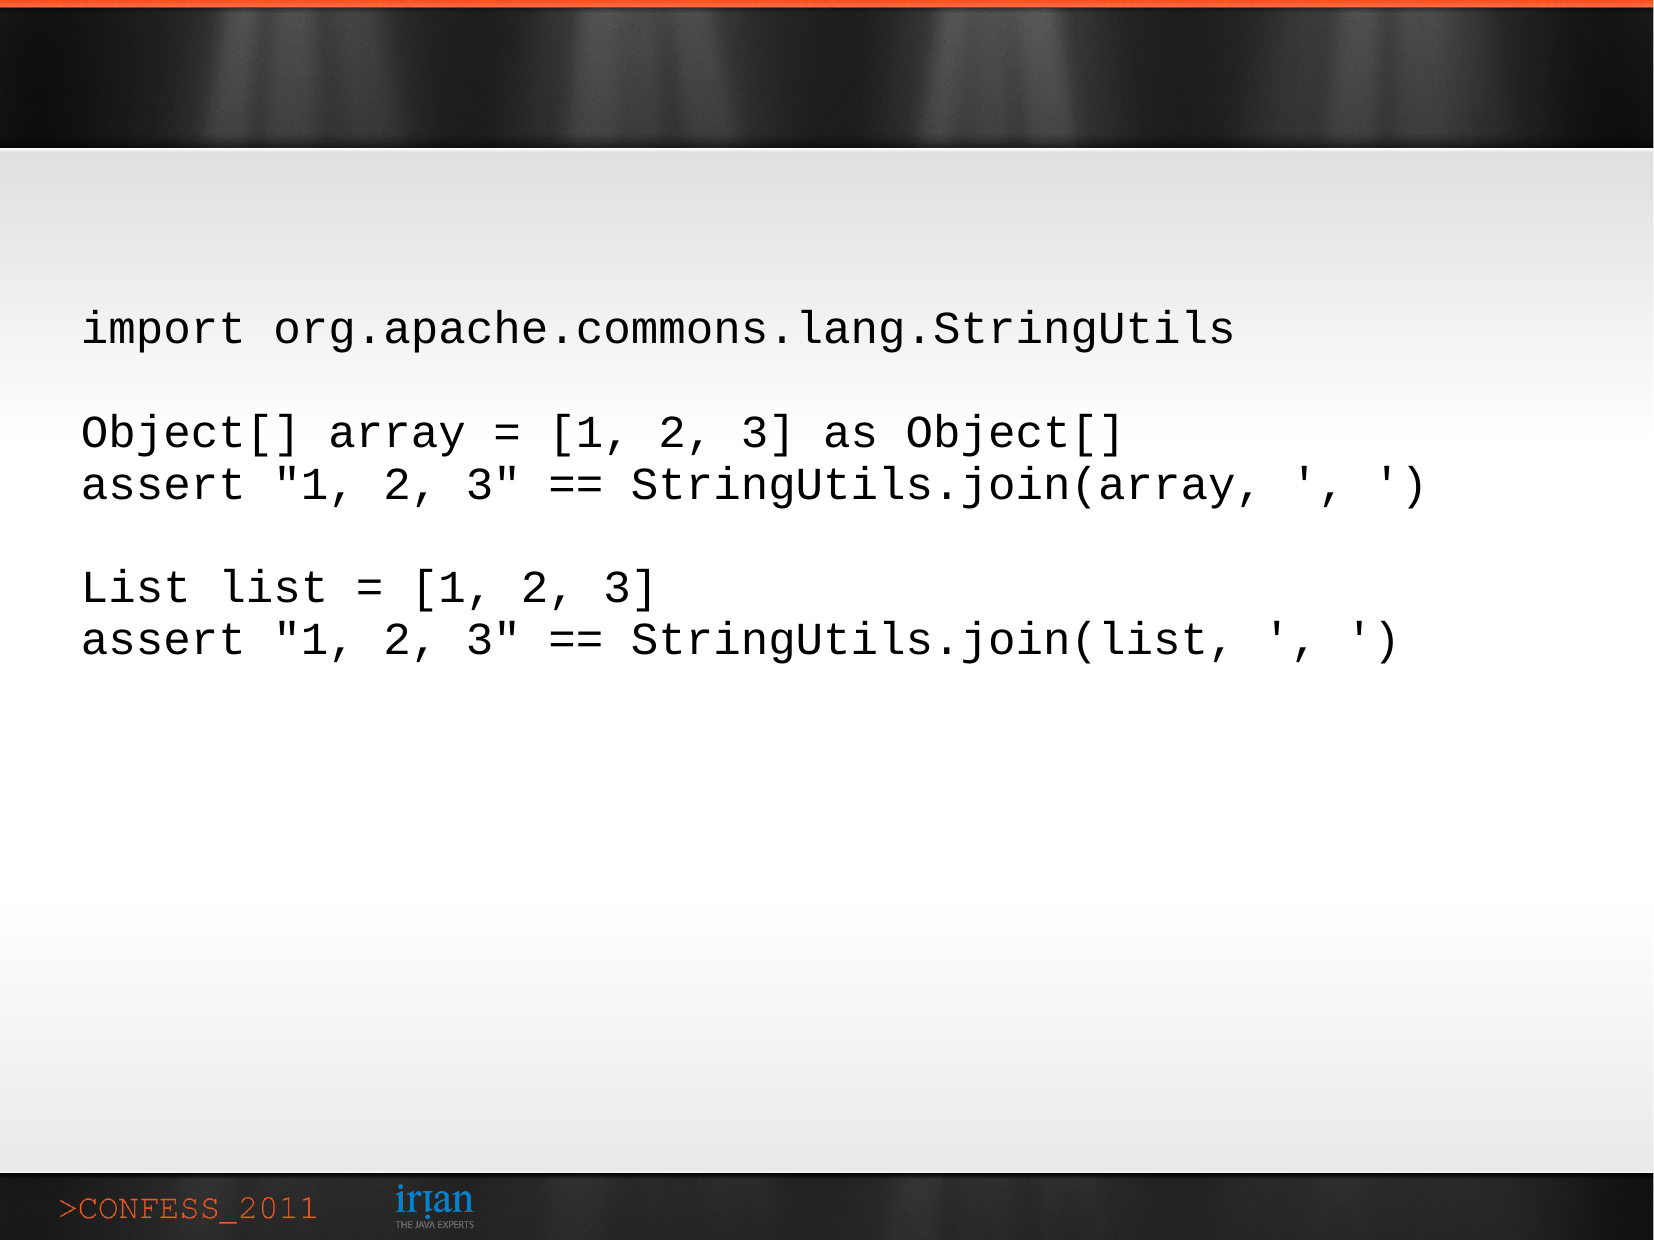

#
import org.apache.commons.lang.StringUtils
Object[] array = [1, 2, 3] as Object[]
assert "1, 2, 3" == StringUtils.join(array, ', ')
List list = [1, 2, 3]
assert "1, 2, 3" == StringUtils.join(list, ', ')